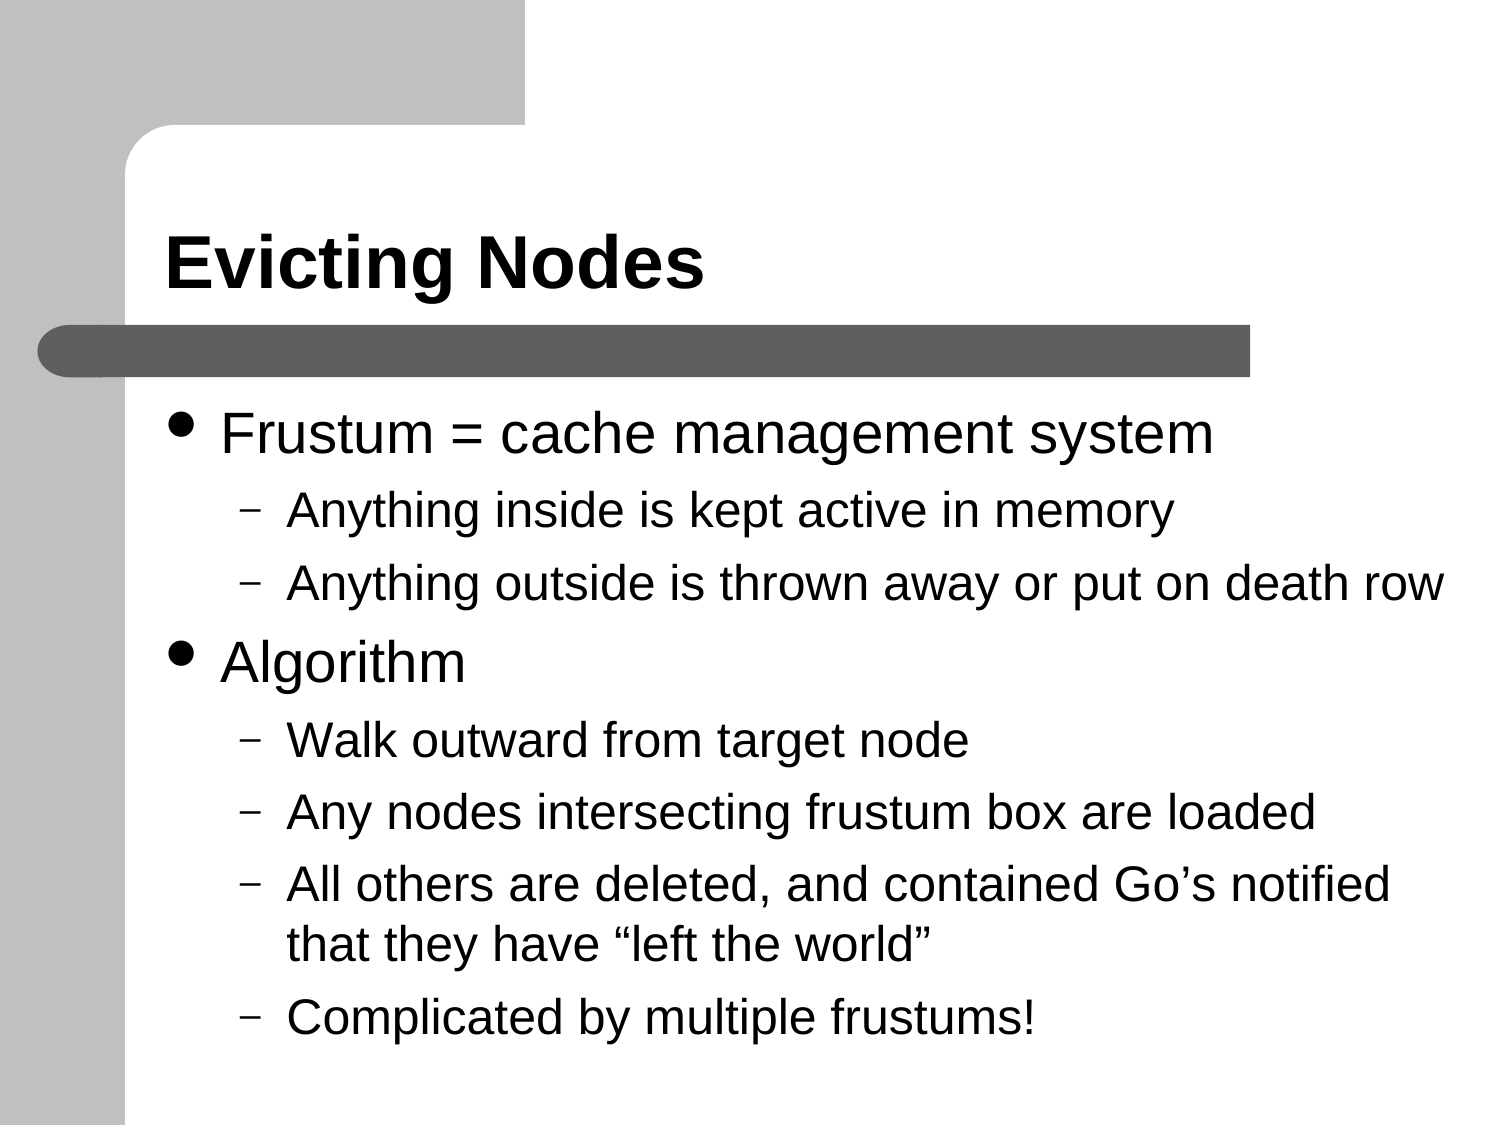

# Evicting Nodes
Frustum = cache management system
Anything inside is kept active in memory
Anything outside is thrown away or put on death row
Algorithm
Walk outward from target node
Any nodes intersecting frustum box are loaded
All others are deleted, and contained Go’s notified that they have “left the world”
Complicated by multiple frustums!